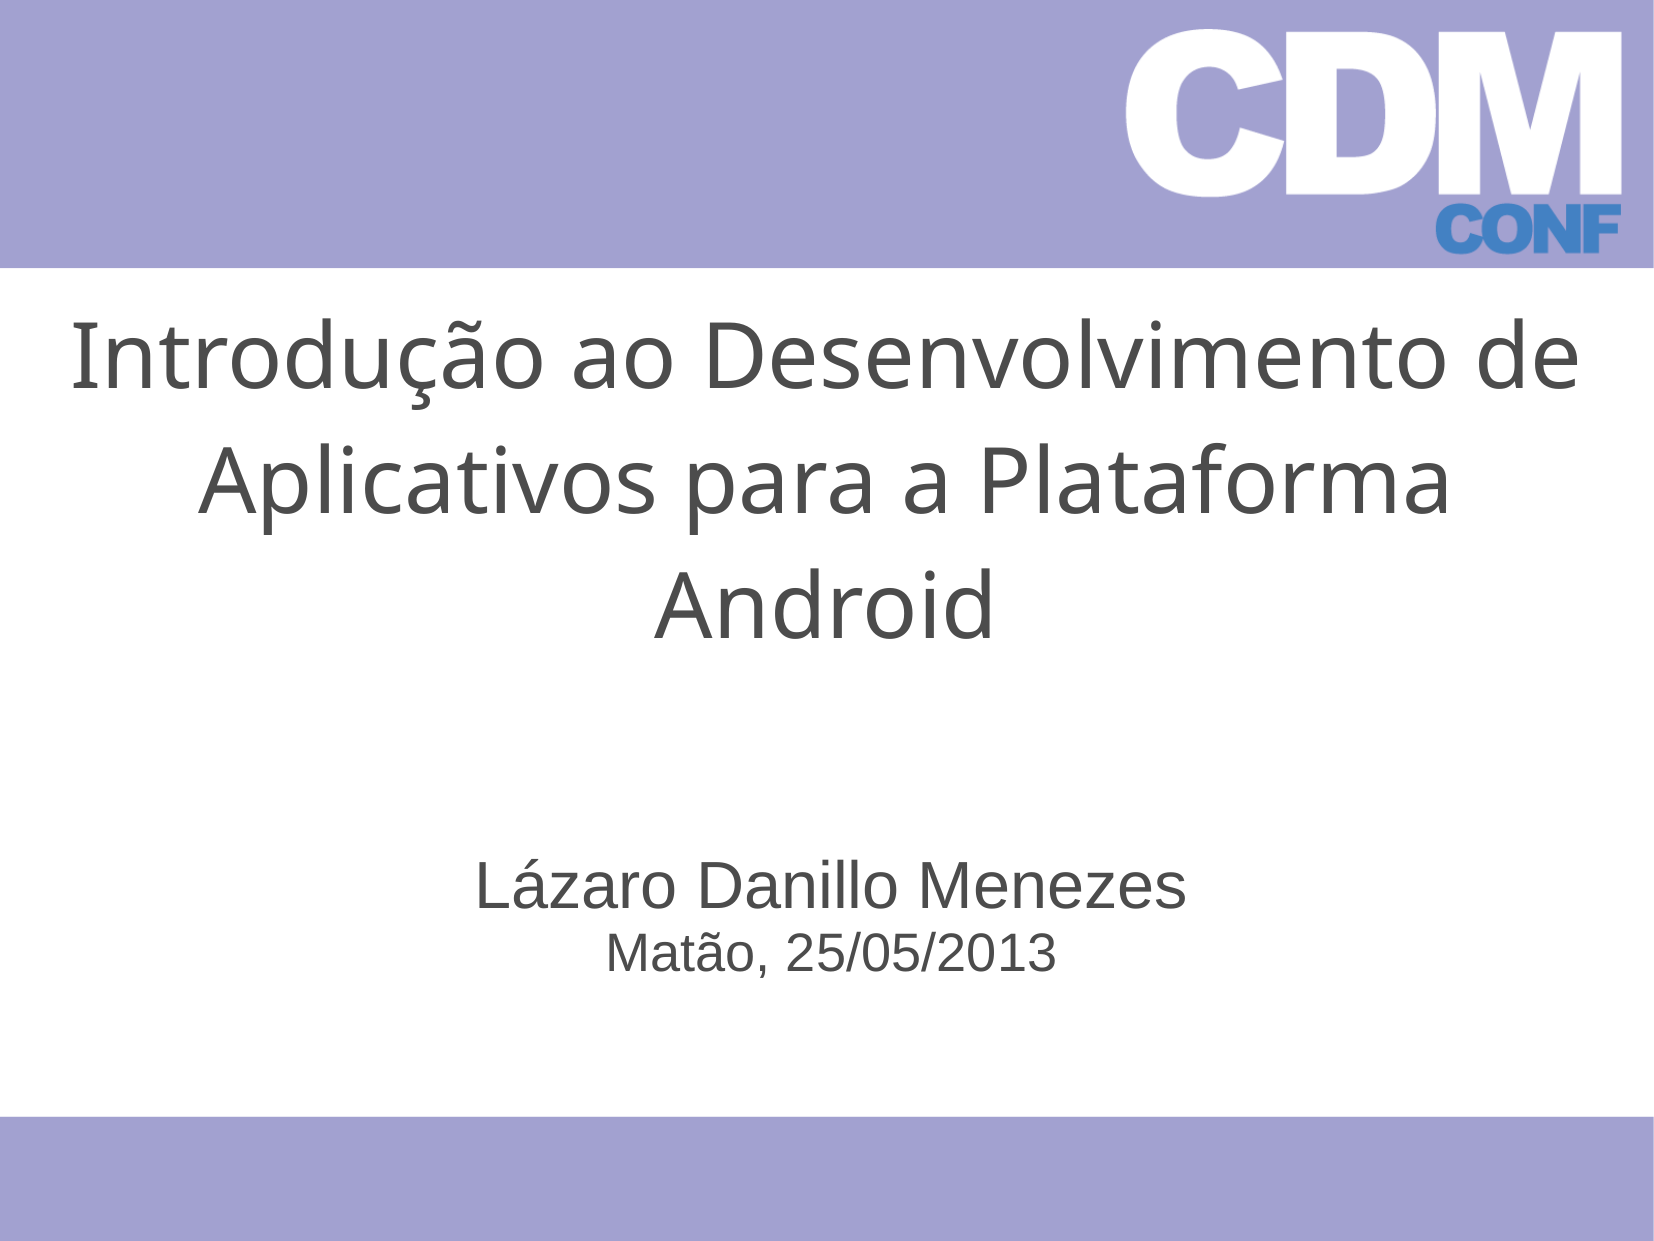

# Introdução ao Desenvolvimento de Aplicativos para a Plataforma Android
Lázaro Danillo Menezes
Matão, 25/05/2013